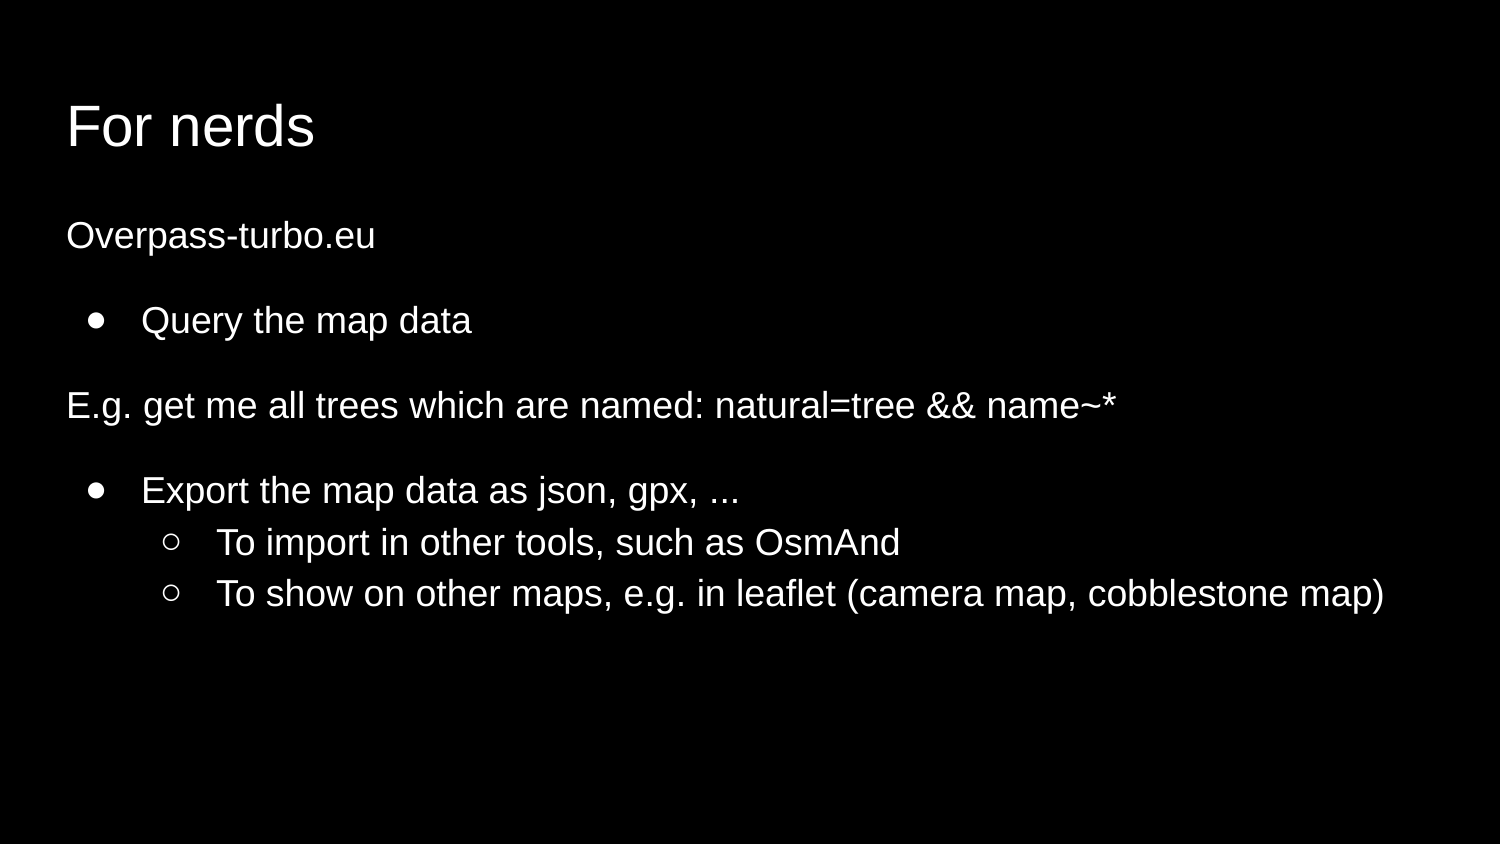

# For nerds
Overpass-turbo.eu
Query the map data
E.g. get me all trees which are named: natural=tree && name~*
Export the map data as json, gpx, ...
To import in other tools, such as OsmAnd
To show on other maps, e.g. in leaflet (camera map, cobblestone map)